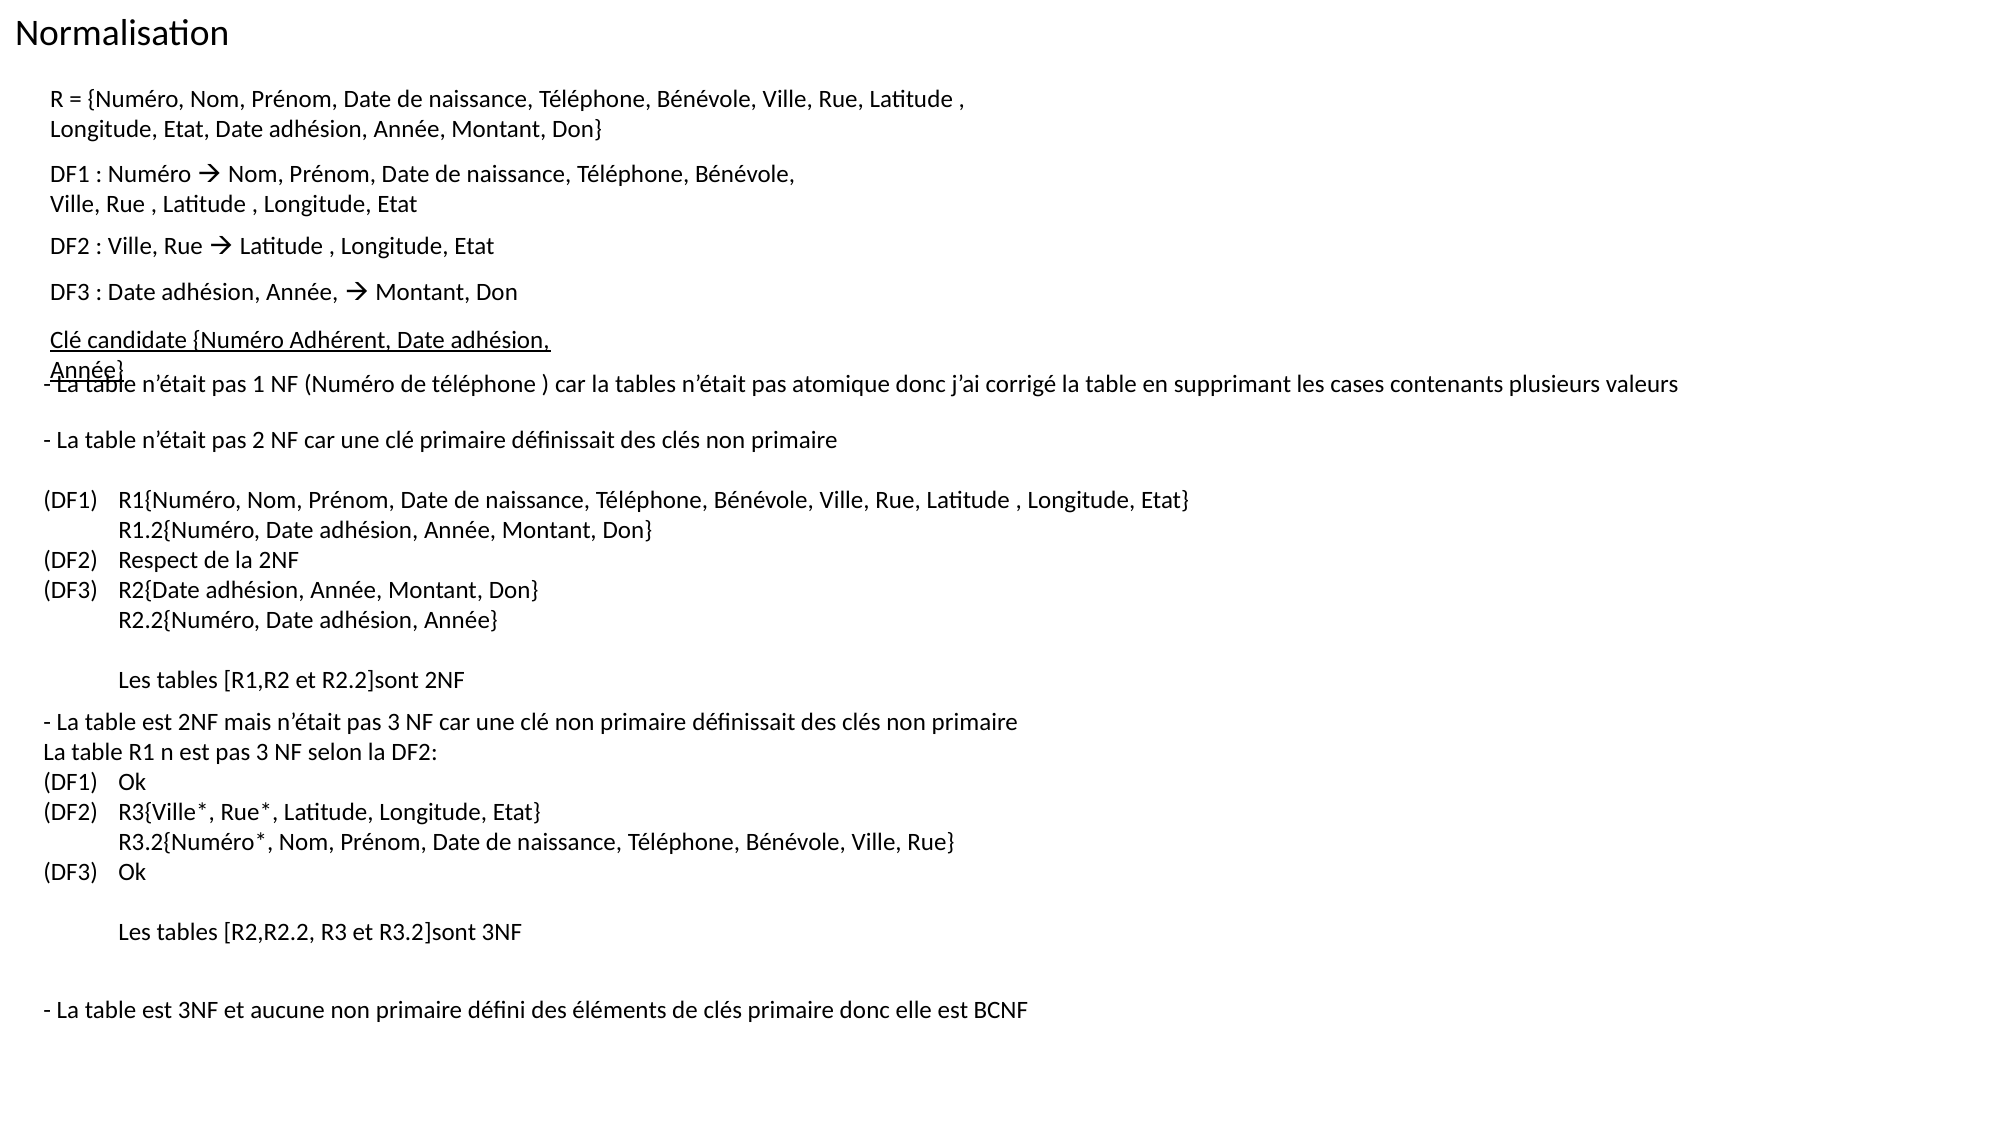

Normalisation
R = {Numéro, Nom, Prénom, Date de naissance, Téléphone, Bénévole, Ville, Rue, Latitude , Longitude, Etat, Date adhésion, Année, Montant, Don}
DF1 : Numéro  Nom, Prénom, Date de naissance, Téléphone, Bénévole, Ville, Rue , Latitude , Longitude, Etat
DF2 : Ville, Rue  Latitude , Longitude, Etat
DF3 : Date adhésion, Année,  Montant, Don
Clé candidate {Numéro Adhérent, Date adhésion, Année}
- La table n’était pas 1 NF (Numéro de téléphone ) car la tables n’était pas atomique donc j’ai corrigé la table en supprimant les cases contenants plusieurs valeurs
- La table n’était pas 2 NF car une clé primaire définissait des clés non primaire
(DF1)	R1{Numéro, Nom, Prénom, Date de naissance, Téléphone, Bénévole, Ville, Rue, Latitude , Longitude, Etat}
	R1.2{Numéro, Date adhésion, Année, Montant, Don}
(DF2)	Respect de la 2NF
(DF3)	R2{Date adhésion, Année, Montant, Don}
	R2.2{Numéro, Date adhésion, Année}
	Les tables [R1,R2 et R2.2]sont 2NF
- La table est 2NF mais n’était pas 3 NF car une clé non primaire définissait des clés non primaire
La table R1 n est pas 3 NF selon la DF2:
(DF1)	Ok
(DF2)	R3{Ville*, Rue*, Latitude, Longitude, Etat}
	R3.2{Numéro*, Nom, Prénom, Date de naissance, Téléphone, Bénévole, Ville, Rue}
(DF3)	Ok
	Les tables [R2,R2.2, R3 et R3.2]sont 3NF
- La table est 3NF et aucune non primaire défini des éléments de clés primaire donc elle est BCNF